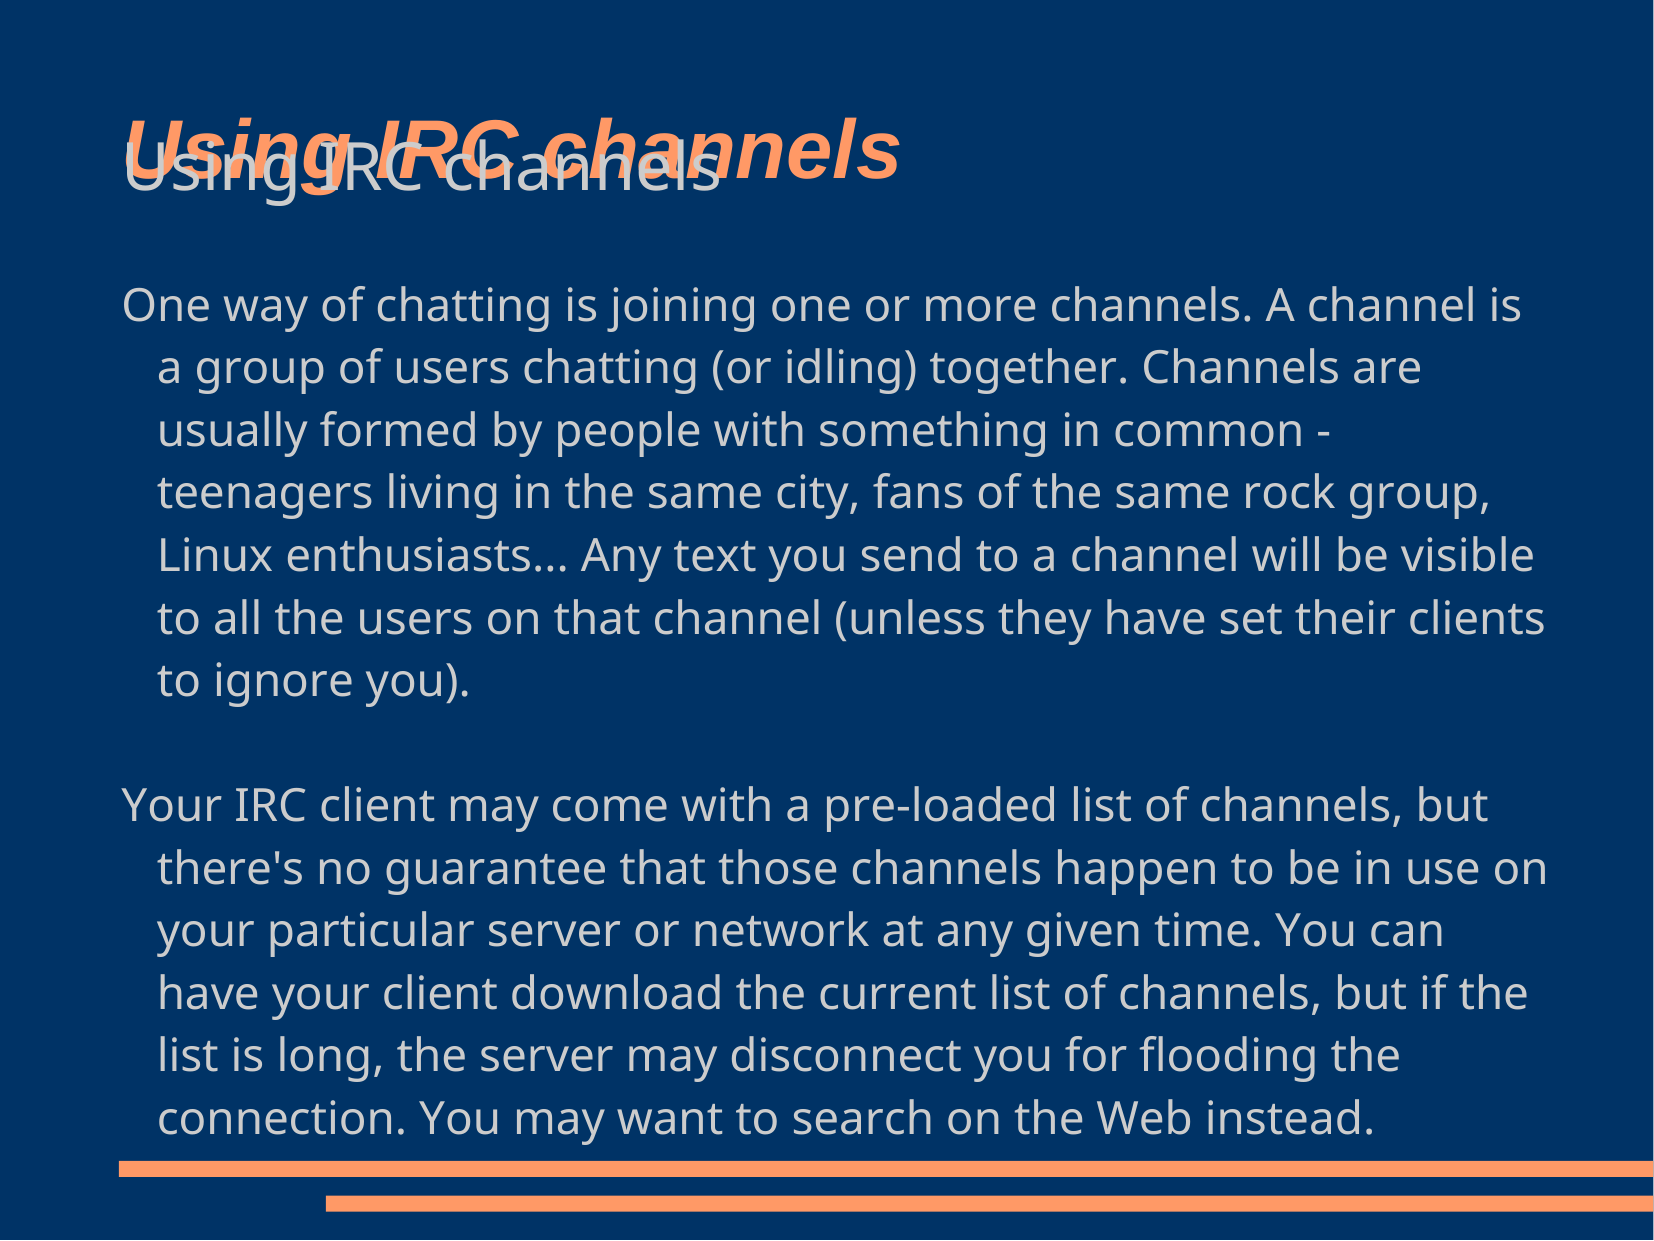

# Using IRC channels
Using IRC channels
One way of chatting is joining one or more channels. A channel is a group of users chatting (or idling) together. Channels are usually formed by people with something in common - teenagers living in the same city, fans of the same rock group, Linux enthusiasts... Any text you send to a channel will be visible to all the users on that channel (unless they have set their clients to ignore you).
Your IRC client may come with a pre-loaded list of channels, but there's no guarantee that those channels happen to be in use on your particular server or network at any given time. You can have your client download the current list of channels, but if the list is long, the server may disconnect you for flooding the connection. You may want to search on the Web instead.